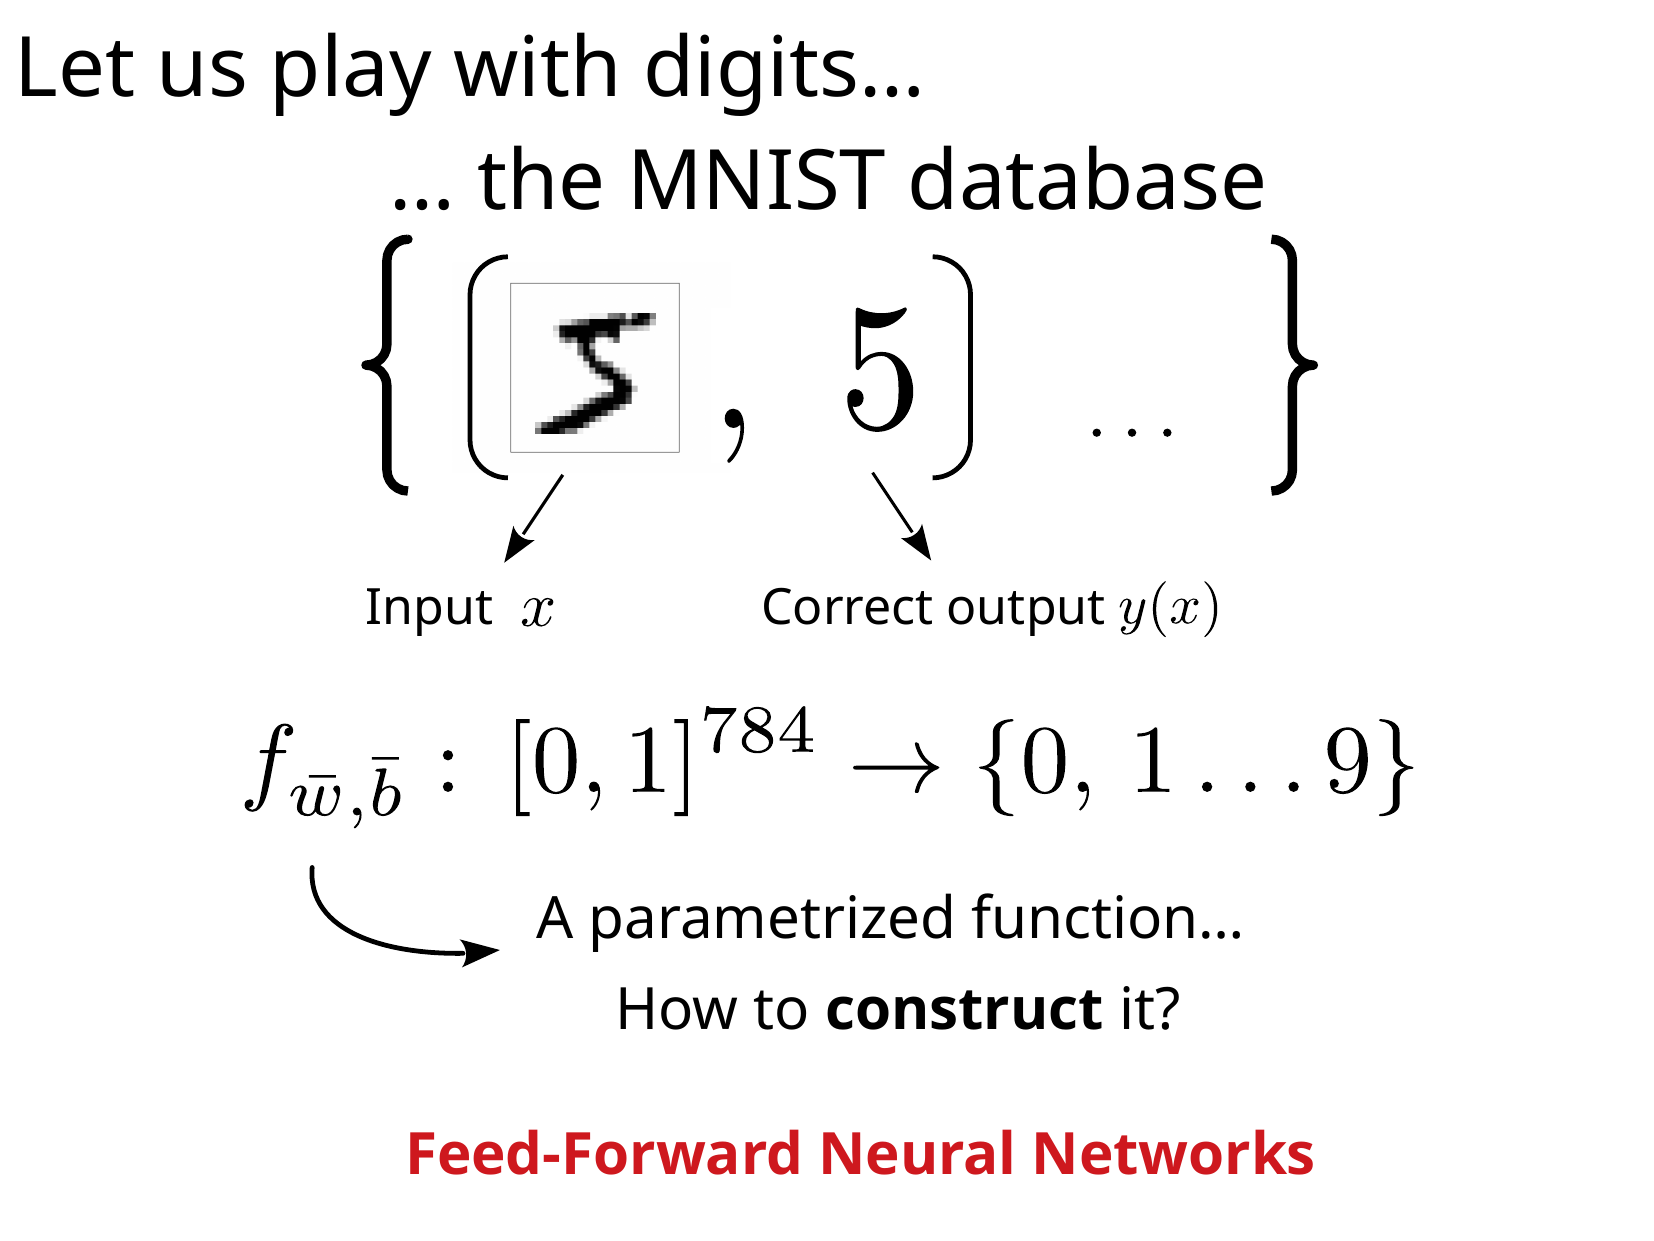

Let us play with digits…
					… the MNIST database
Input
Correct output
A parametrized function…
How to construct it?
Feed-Forward Neural Networks